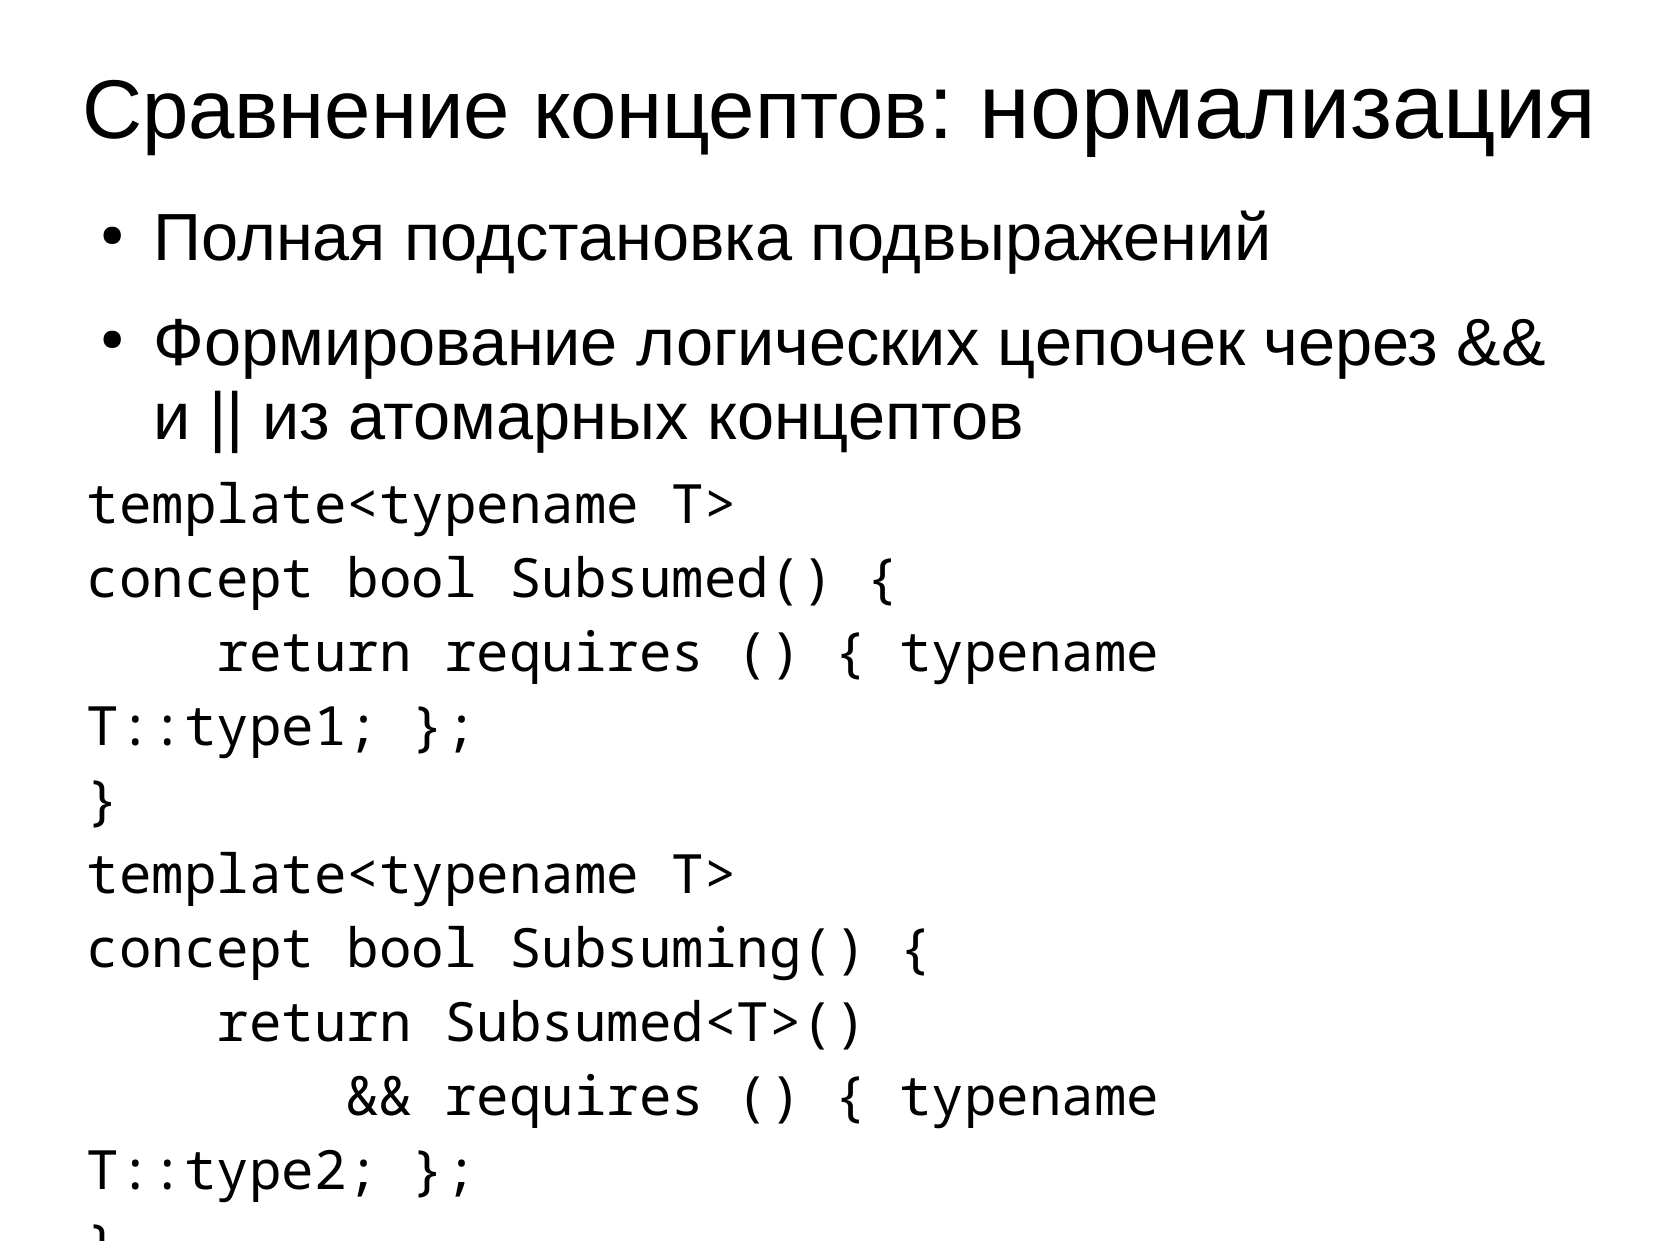

# Сравнение концептов: нормализация
Полная подстановка подвыражений
Формирование логических цепочек через && и || из атомарных концептов
template<typename T>
concept bool Subsumed() {
 return requires () { typename T::type1; };
}
template<typename T>
concept bool Subsuming() {
 return Subsumed<T>()
 && requires () { typename T::type2; };
}